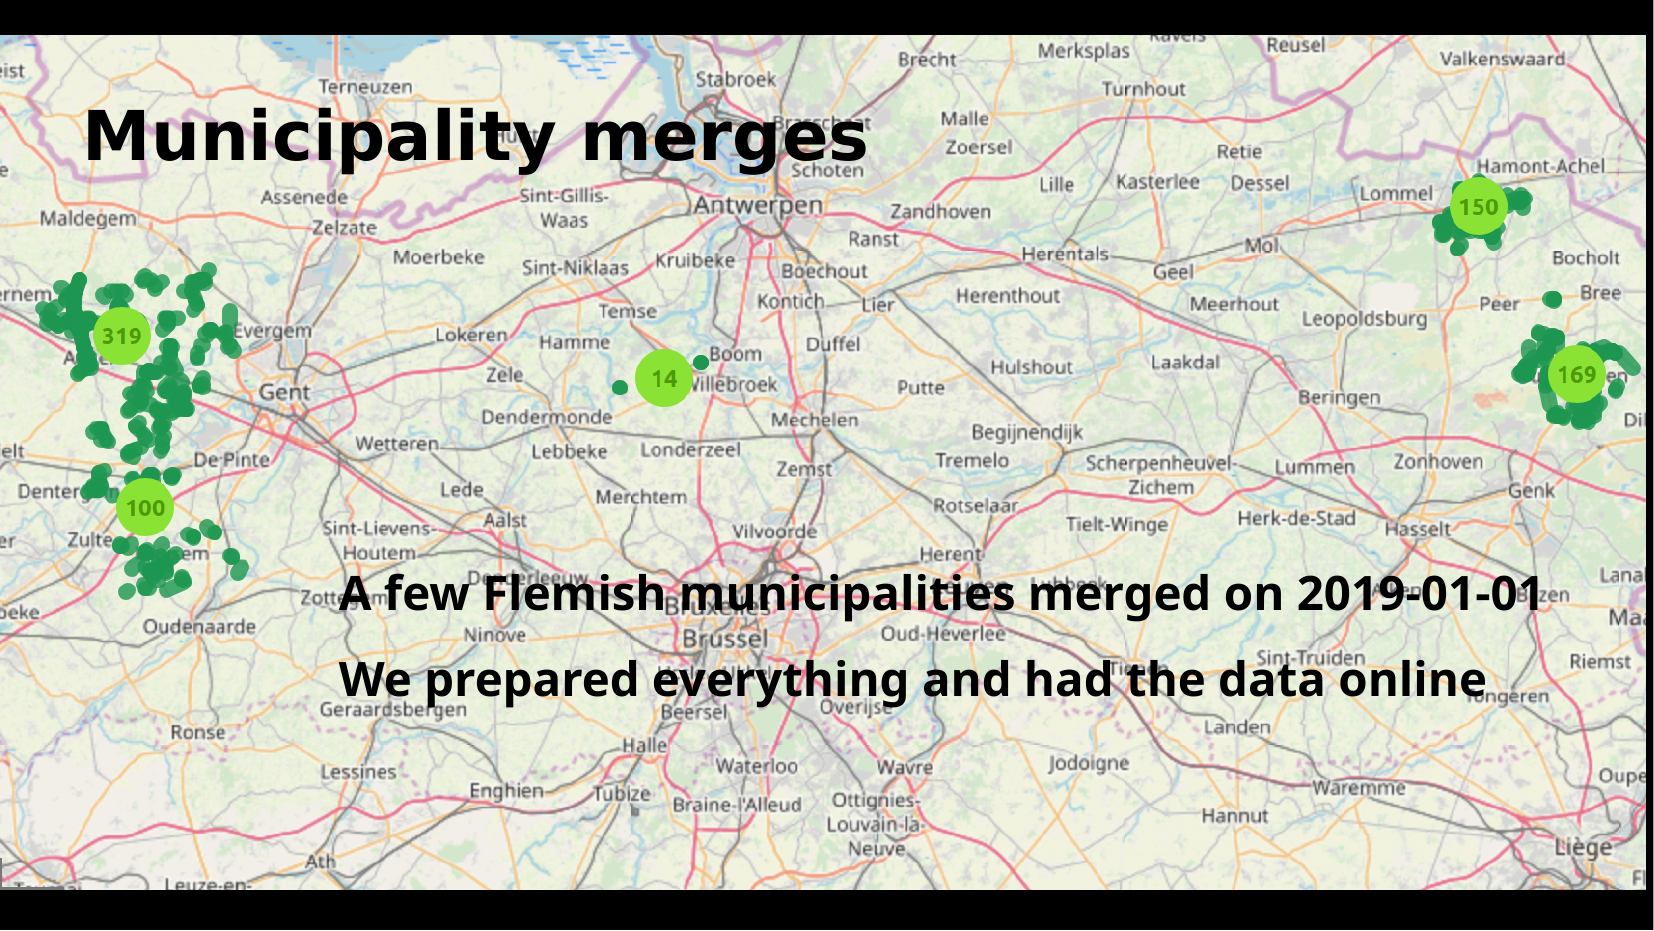

# Municipality merges
A few Flemish municipalities merged on 2019-01-01
We prepared everything and had the data online